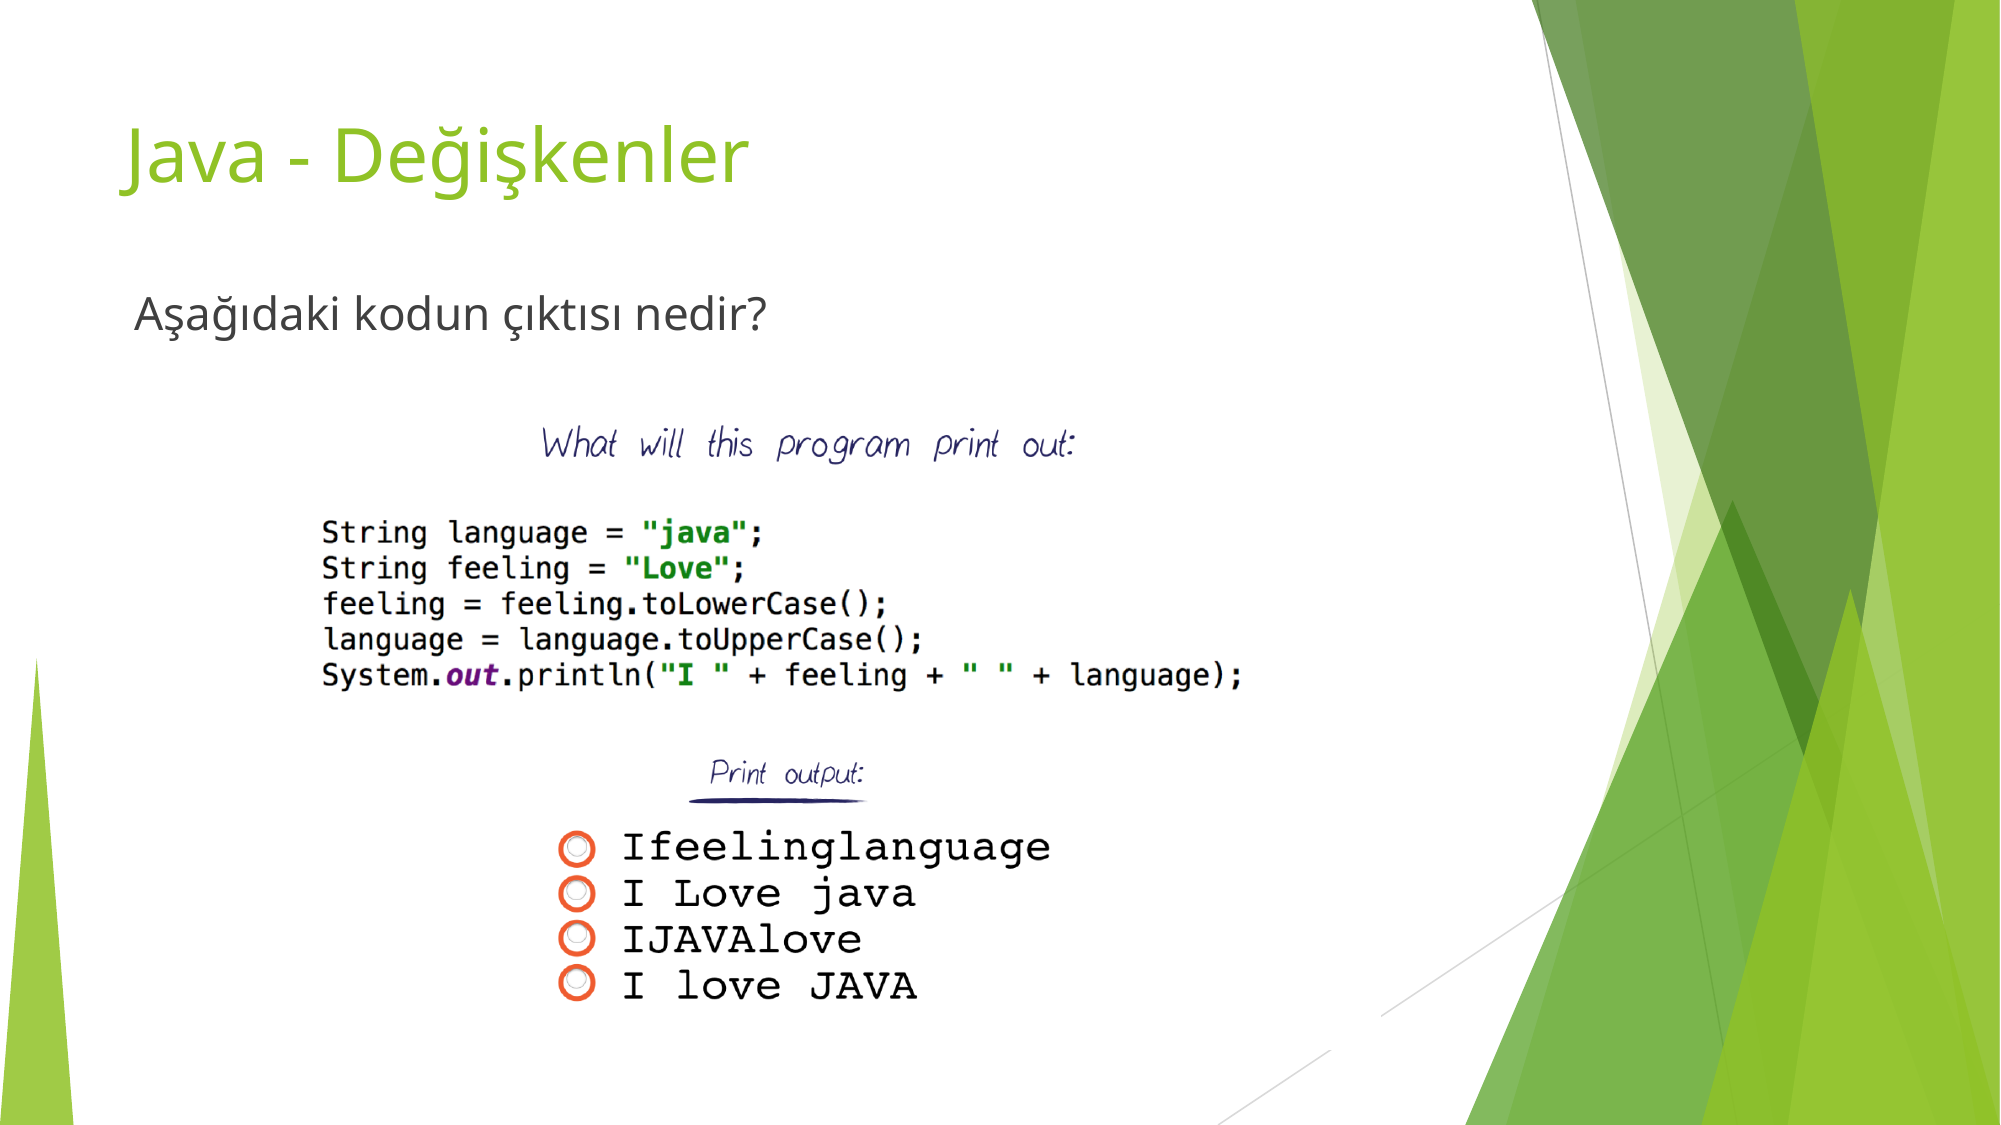

# Java - Değişkenler
Aşağıdaki kodun çıktısı nedir?